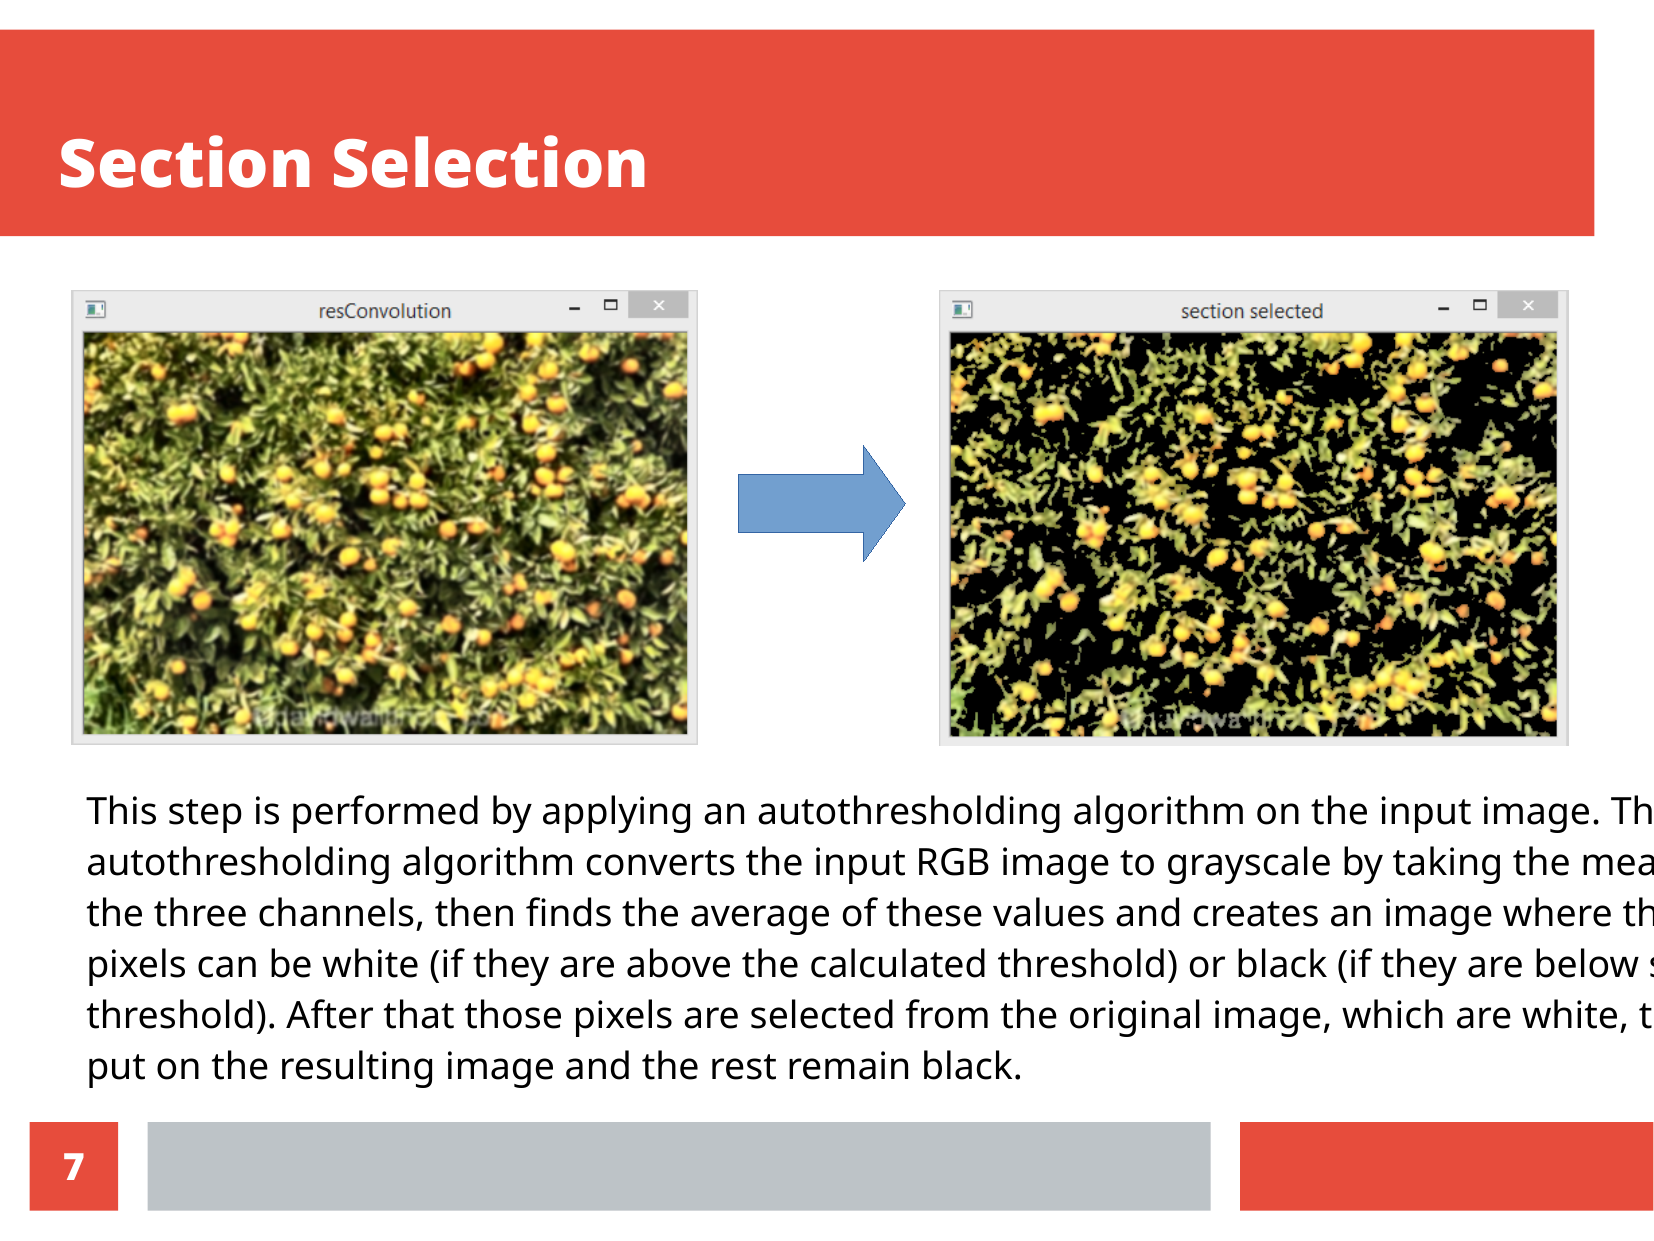

# Section Selection
This step is performed by applying an autothresholding algorithm on the input image. The
autothresholding algorithm converts the input RGB image to grayscale by taking the mean of
the three channels, then finds the average of these values and creates an image where the
pixels can be white (if they are above the calculated threshold) or black (if they are below said
threshold). After that those pixels are selected from the original image, which are white, they are
put on the resulting image and the rest remain black.
7